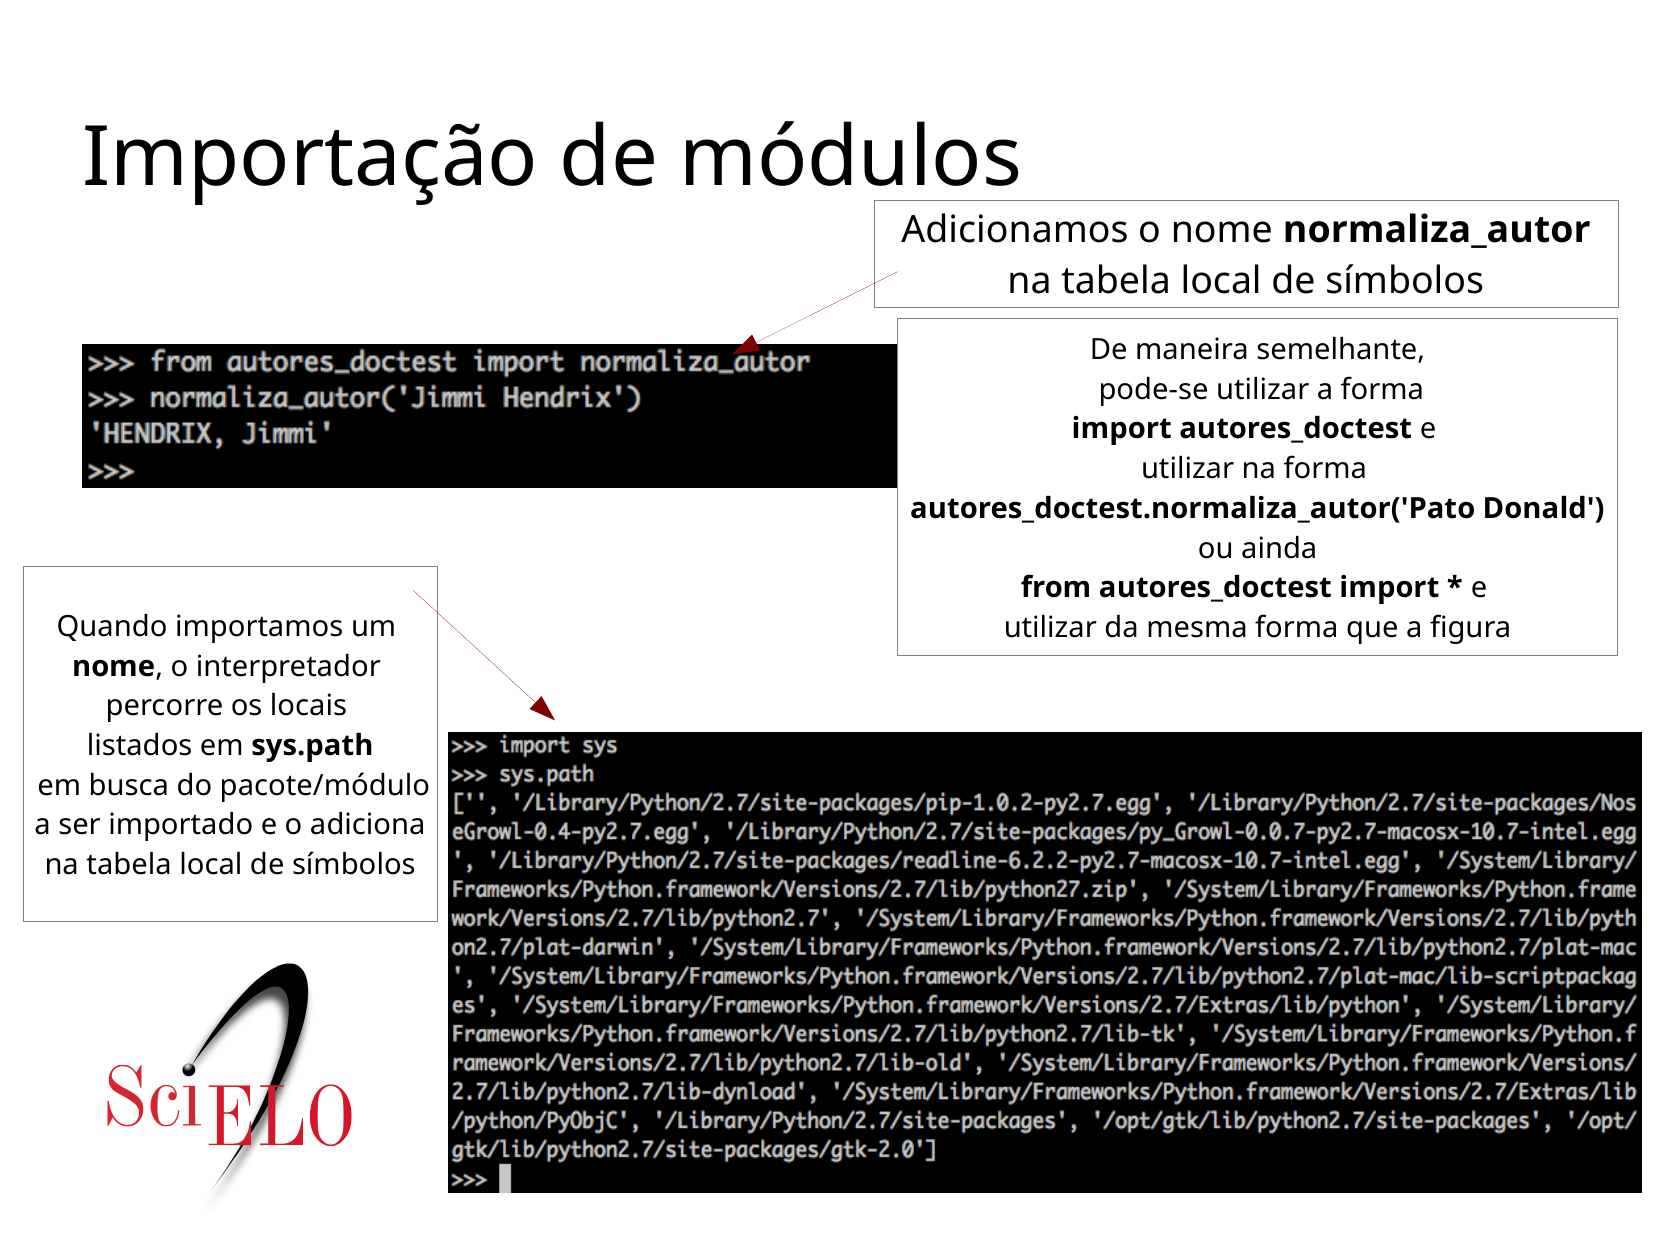

# Importação de módulos
Adicionamos o nome normaliza_autor
na tabela local de símbolos
De maneira semelhante,
 pode-se utilizar a forma
import autores_doctest e
utilizar na forma
autores_doctest.normaliza_autor('Pato Donald')
ou ainda
from autores_doctest import * e
utilizar da mesma forma que a figura
Quando importamos um
nome, o interpretador
percorre os locais
listados em sys.path
 em busca do pacote/módulo
a ser importado e o adiciona
na tabela local de símbolos